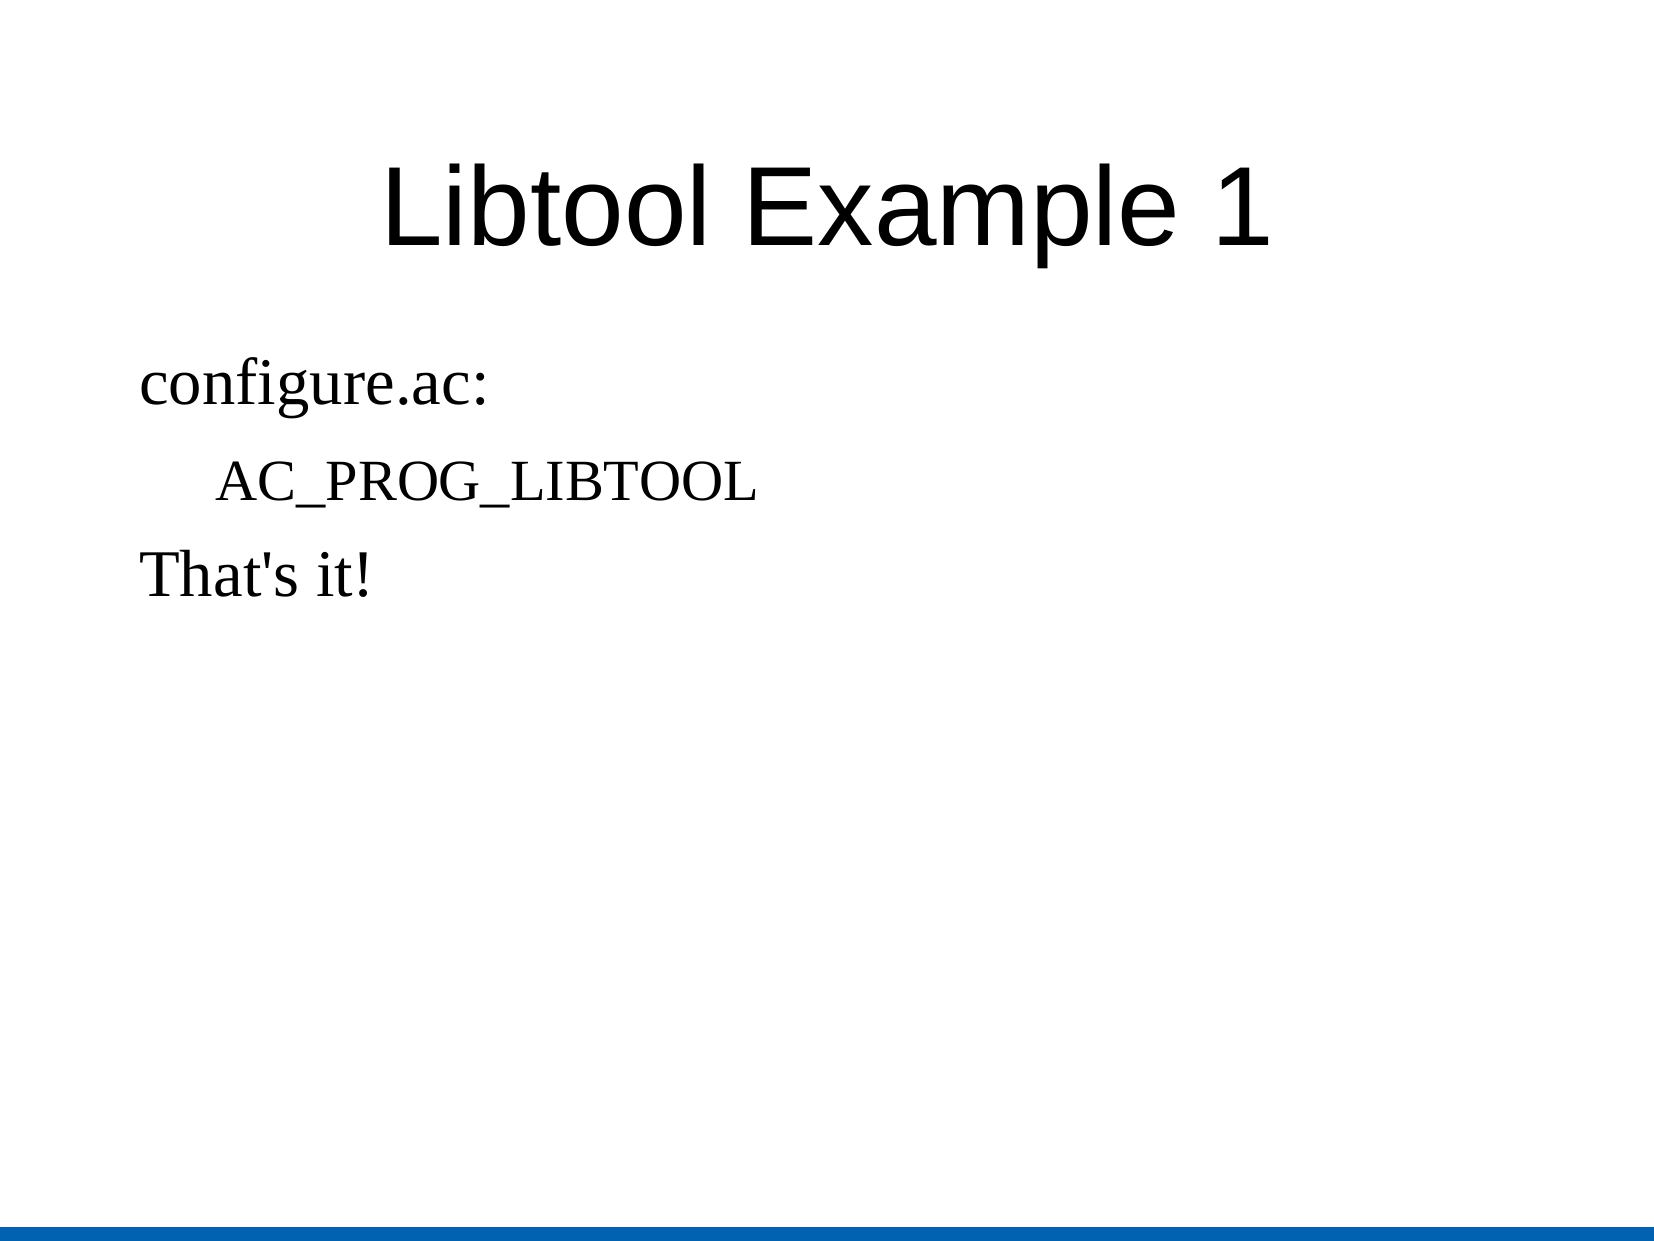

# Libtool Example 1
configure.ac:
AC_PROG_LIBTOOL
That's it!